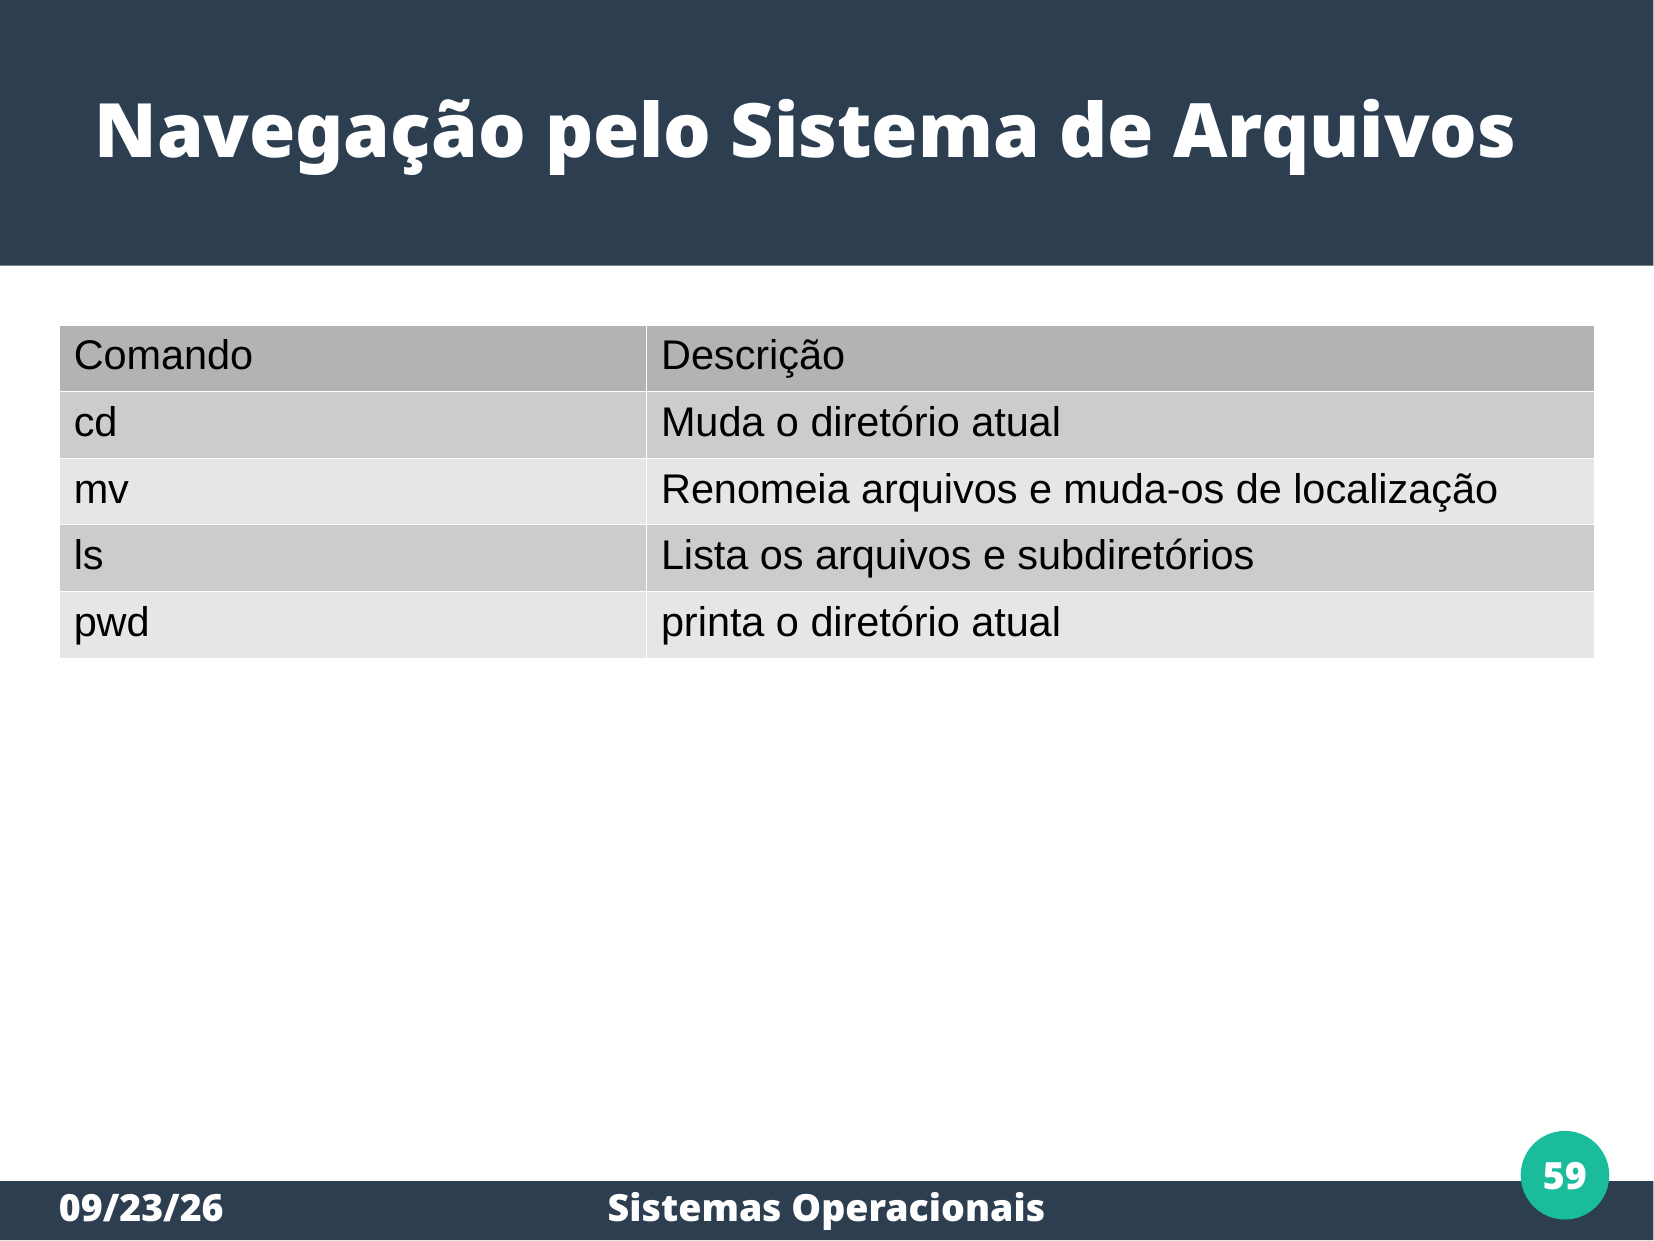

# Navegação pelo Sistema de Arquivos
| Comando | Descrição |
| --- | --- |
| cd | Muda o diretório atual |
| mv | Renomeia arquivos e muda-os de localização |
| ls | Lista os arquivos e subdiretórios |
| pwd | printa o diretório atual |
59
Sistemas Operacionais